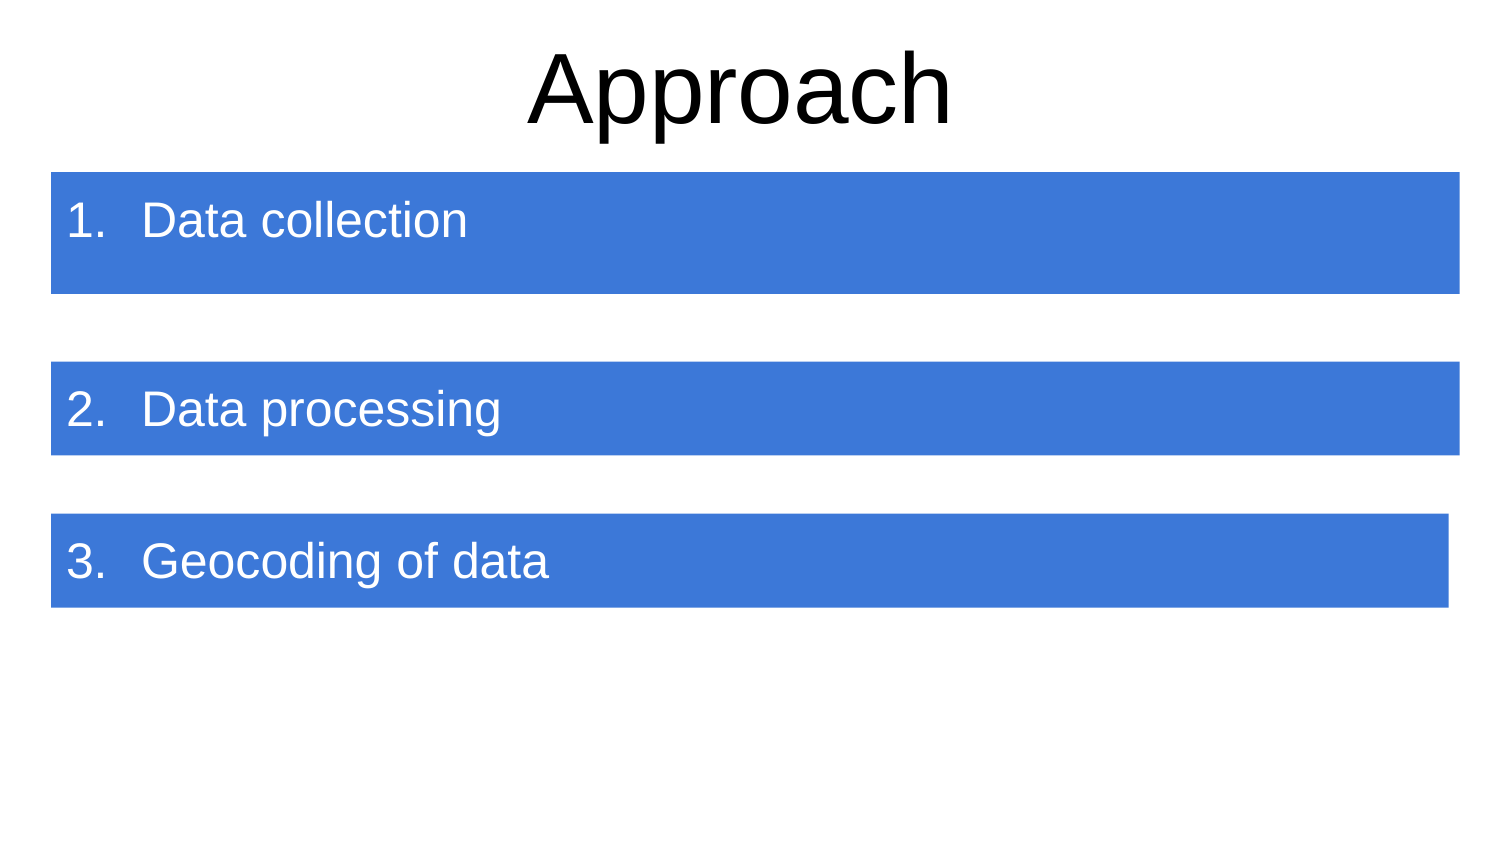

# Approach
1.	Data collection
2.	Data processing
3.	Geocoding of data